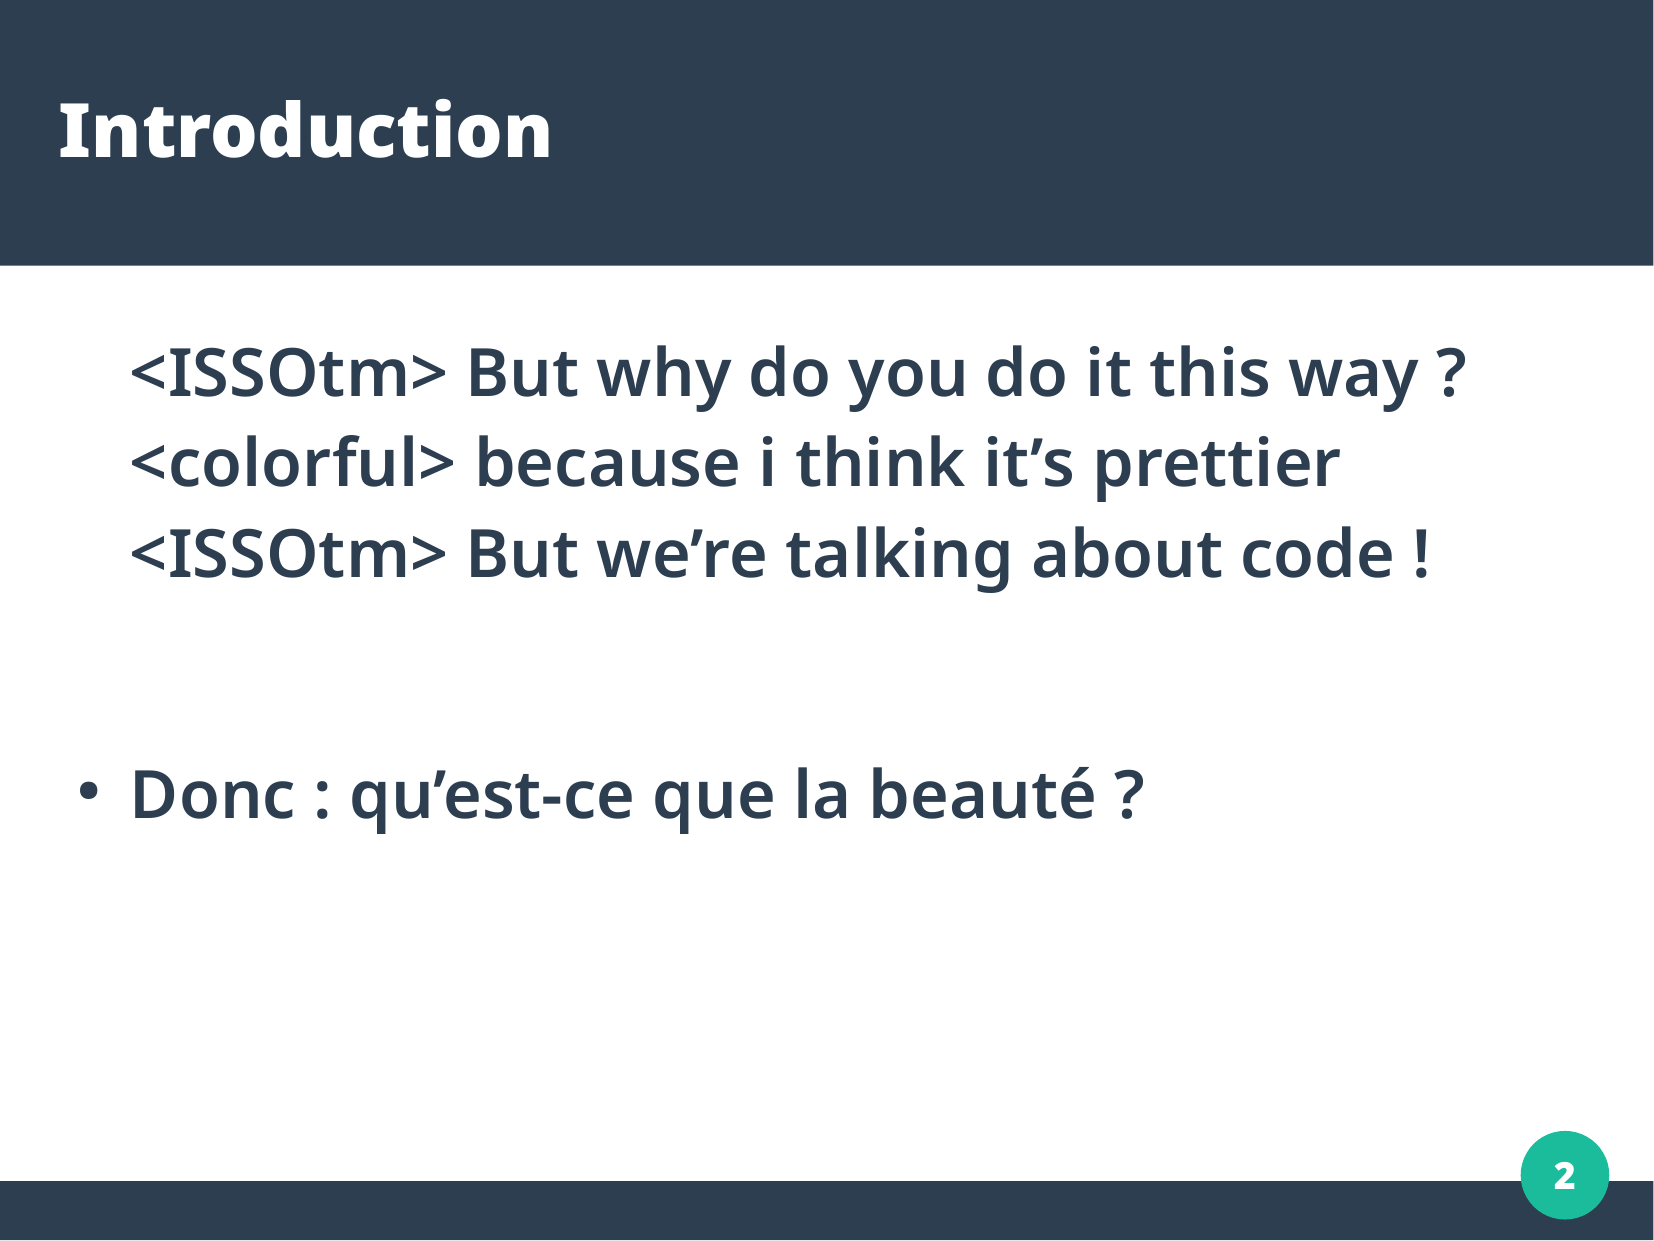

# Introduction
<ISSOtm> But why do you do it this way ?
<colorful> because i think it’s prettier
<ISSOtm> But we’re talking about code !
Donc : qu’est-ce que la beauté ?
2